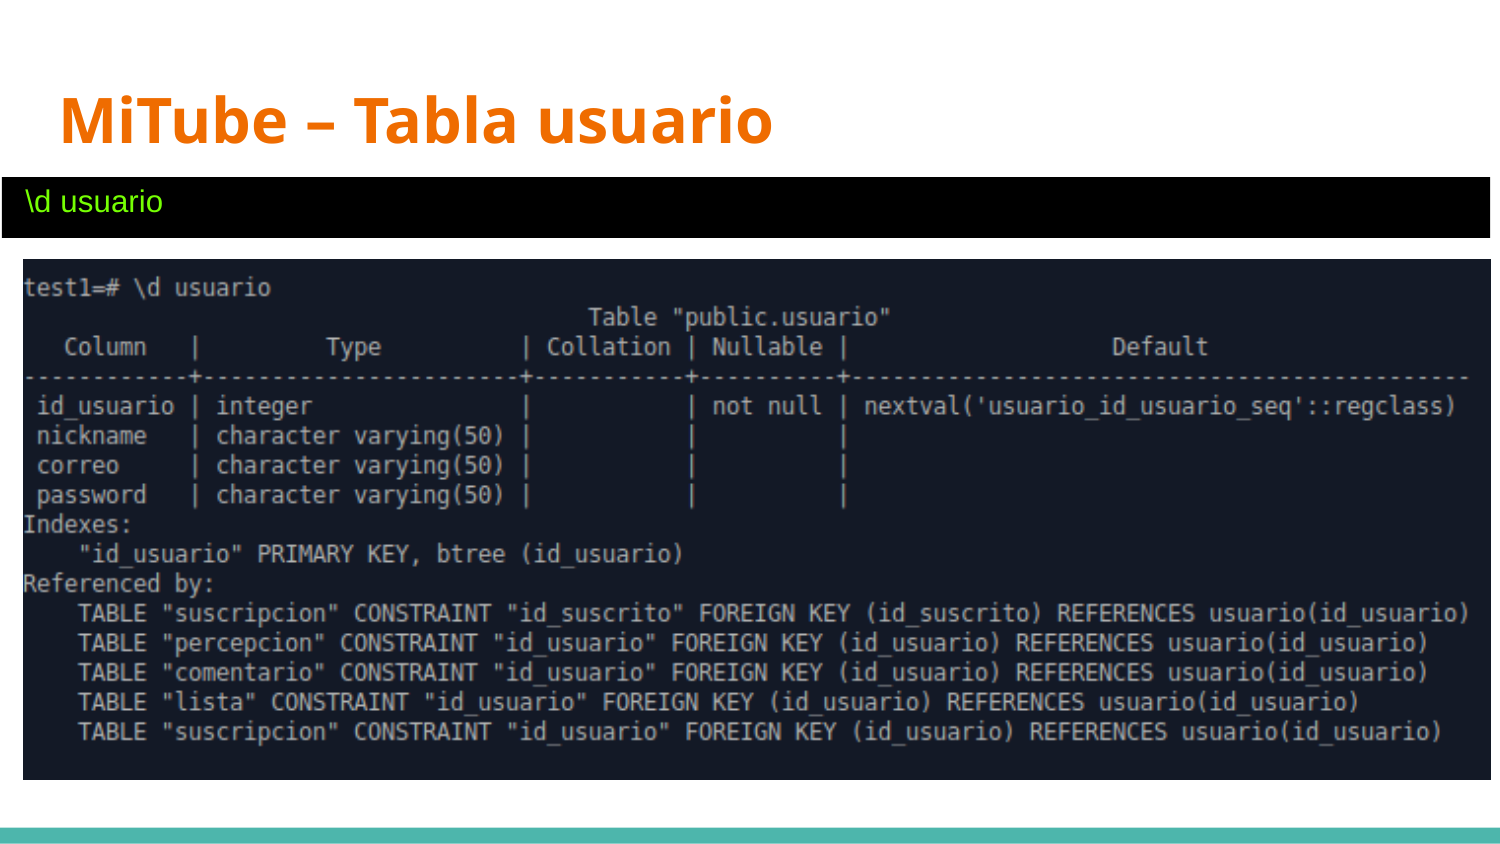

# MiTube – Tabla usuario
 \d usuario